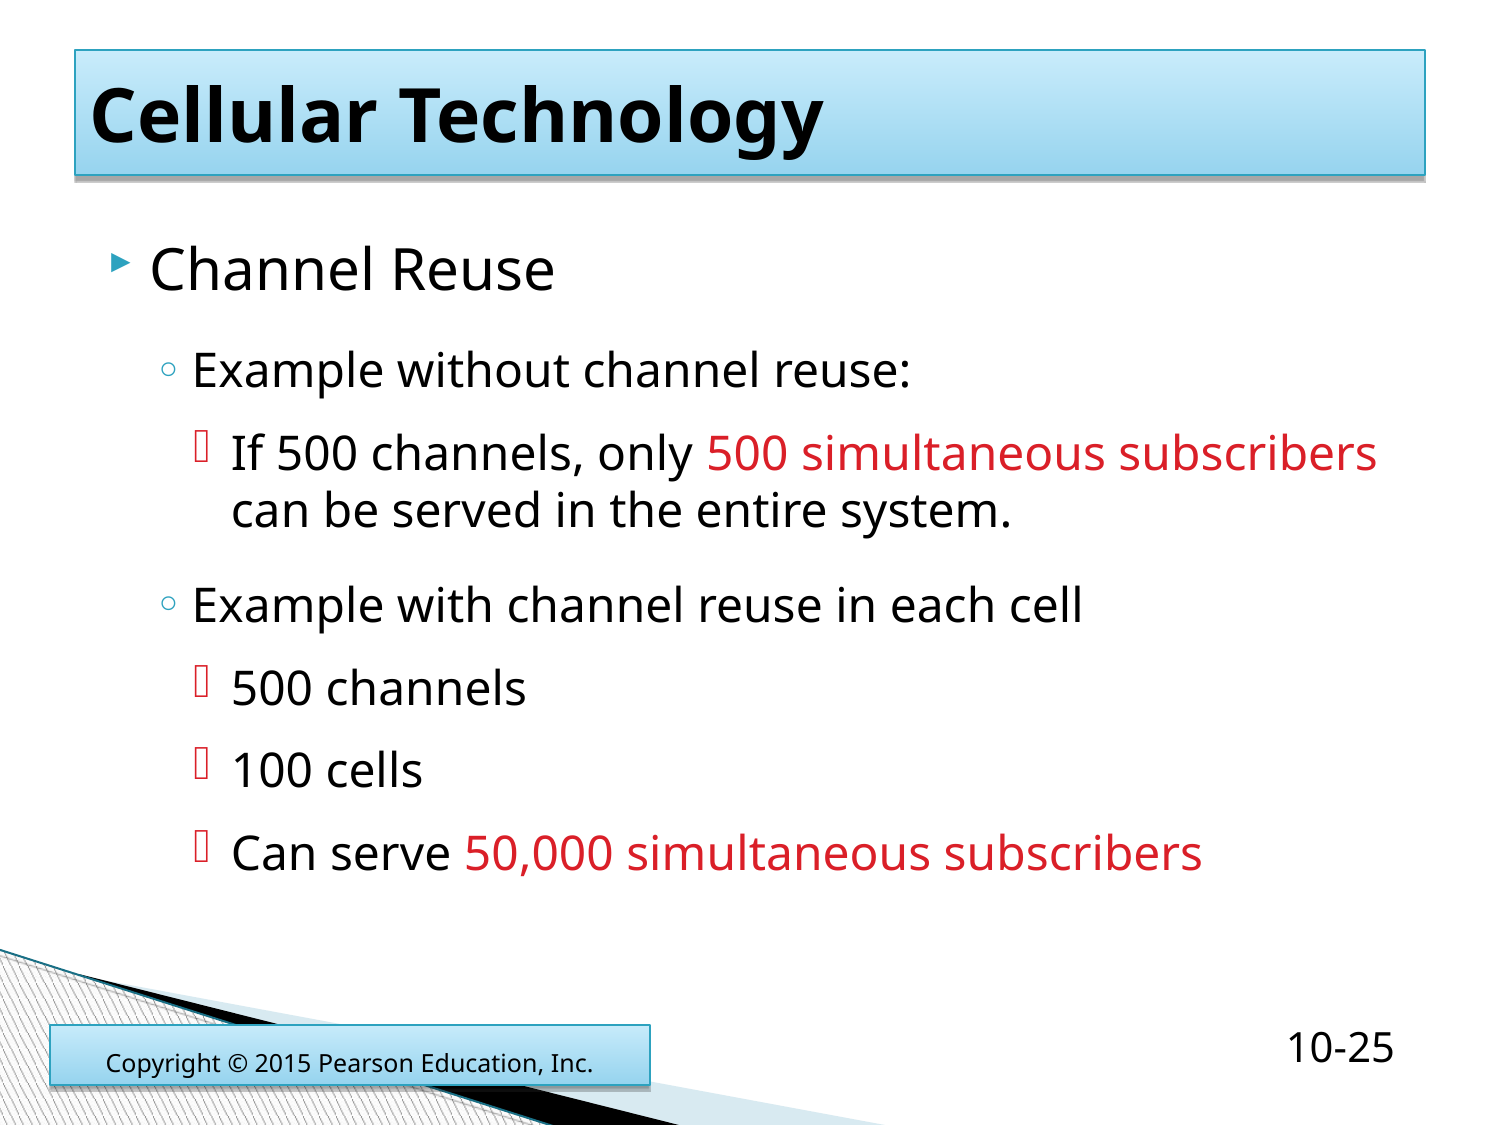

Cellular Technology
# Channel Reuse
Example without channel reuse:
If 500 channels, only 500 simultaneous subscribers can be served in the entire system.
Example with channel reuse in each cell
500 channels
100 cells
Can serve 50,000 simultaneous subscribers
Copyright © 2015 Pearson Education, Inc.